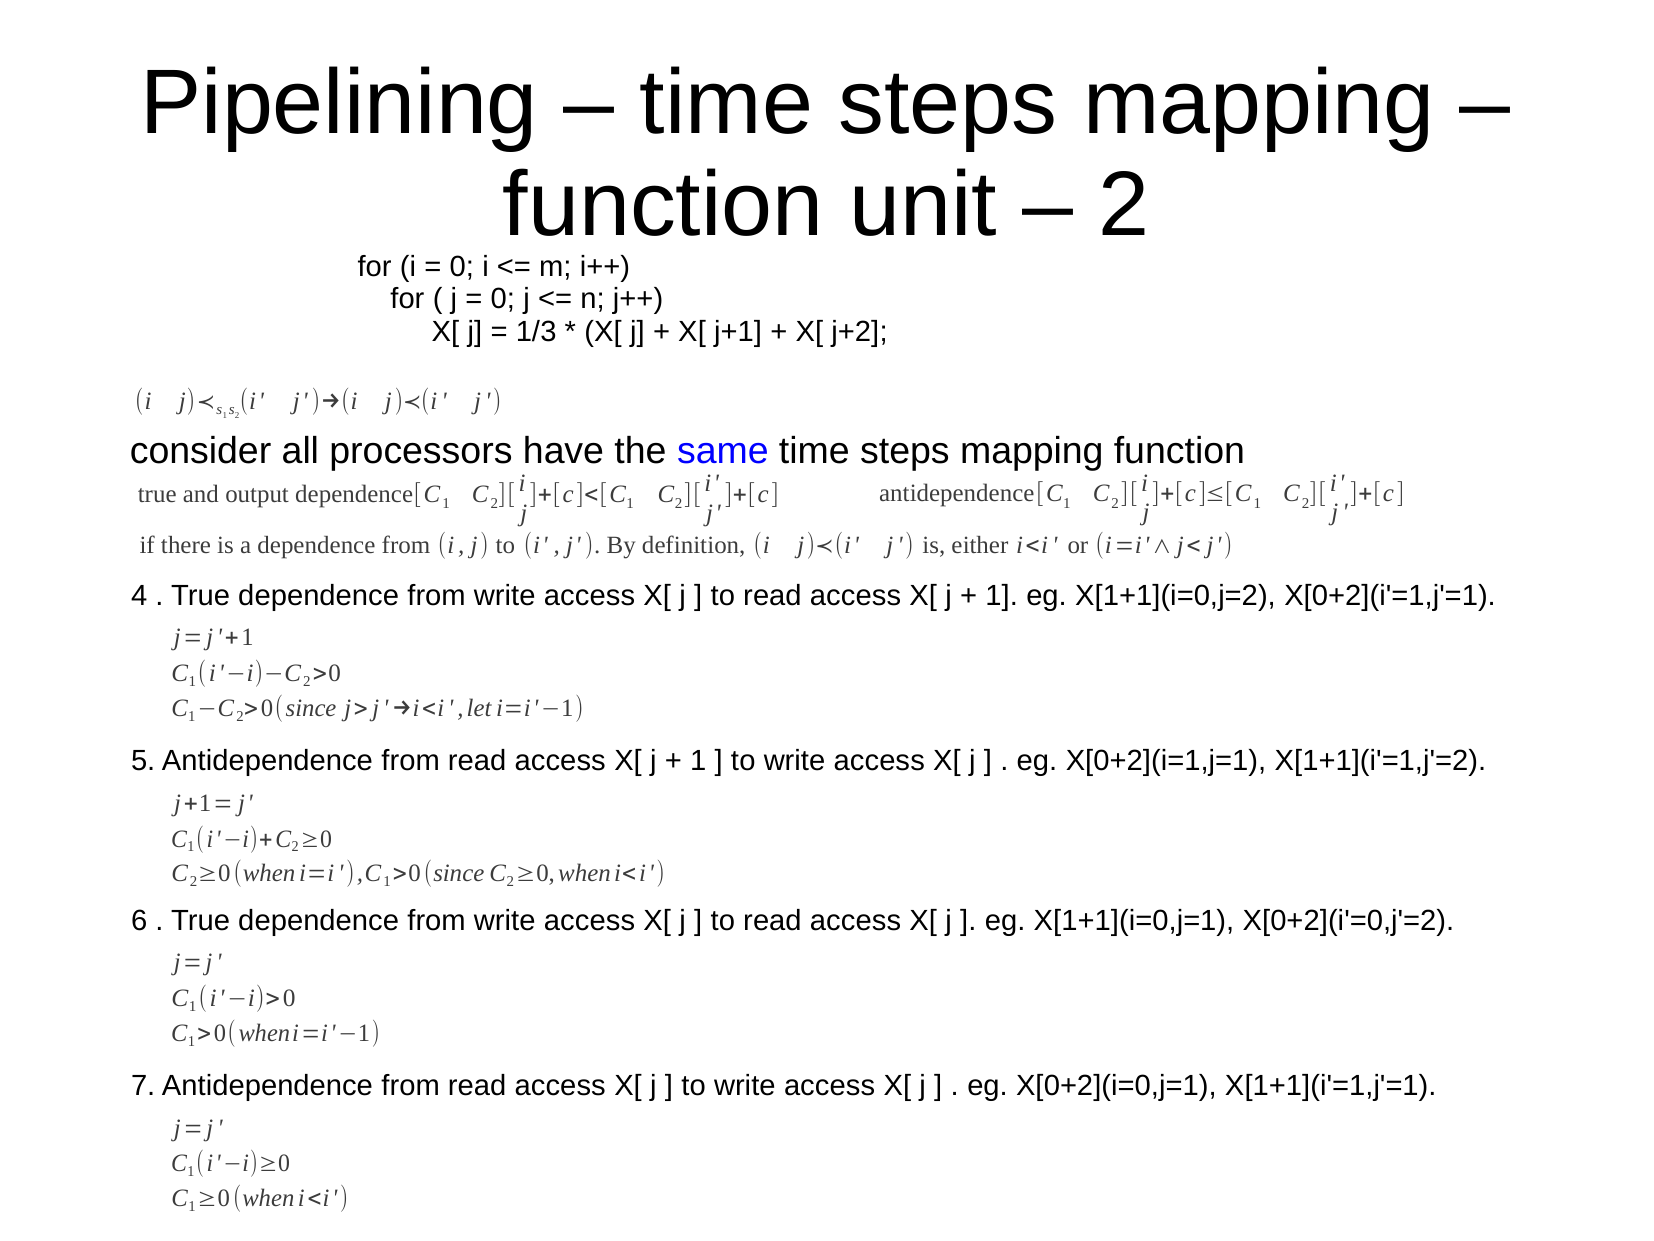

# Pipelining – time steps mapping – function unit – 2
for (i = 0; i <= m; i++)
 for ( j = 0; j <= n; j++)
 X[ j] = 1/3 * (X[ j] + X[ j+1] + X[ j+2];
consider all processors have the same time steps mapping function
4 . True dependence from write access X[ j ] to read access X[ j + 1]. eg. X[1+1](i=0,j=2), X[0+2](i'=1,j'=1).
5. Antidependence from read access X[ j + 1 ] to write access X[ j ] . eg. X[0+2](i=1,j=1), X[1+1](i'=1,j'=2).
6 . True dependence from write access X[ j ] to read access X[ j ]. eg. X[1+1](i=0,j=1), X[0+2](i'=0,j'=2).
7. Antidependence from read access X[ j ] to write access X[ j ] . eg. X[0+2](i=0,j=1), X[1+1](i'=1,j'=1).